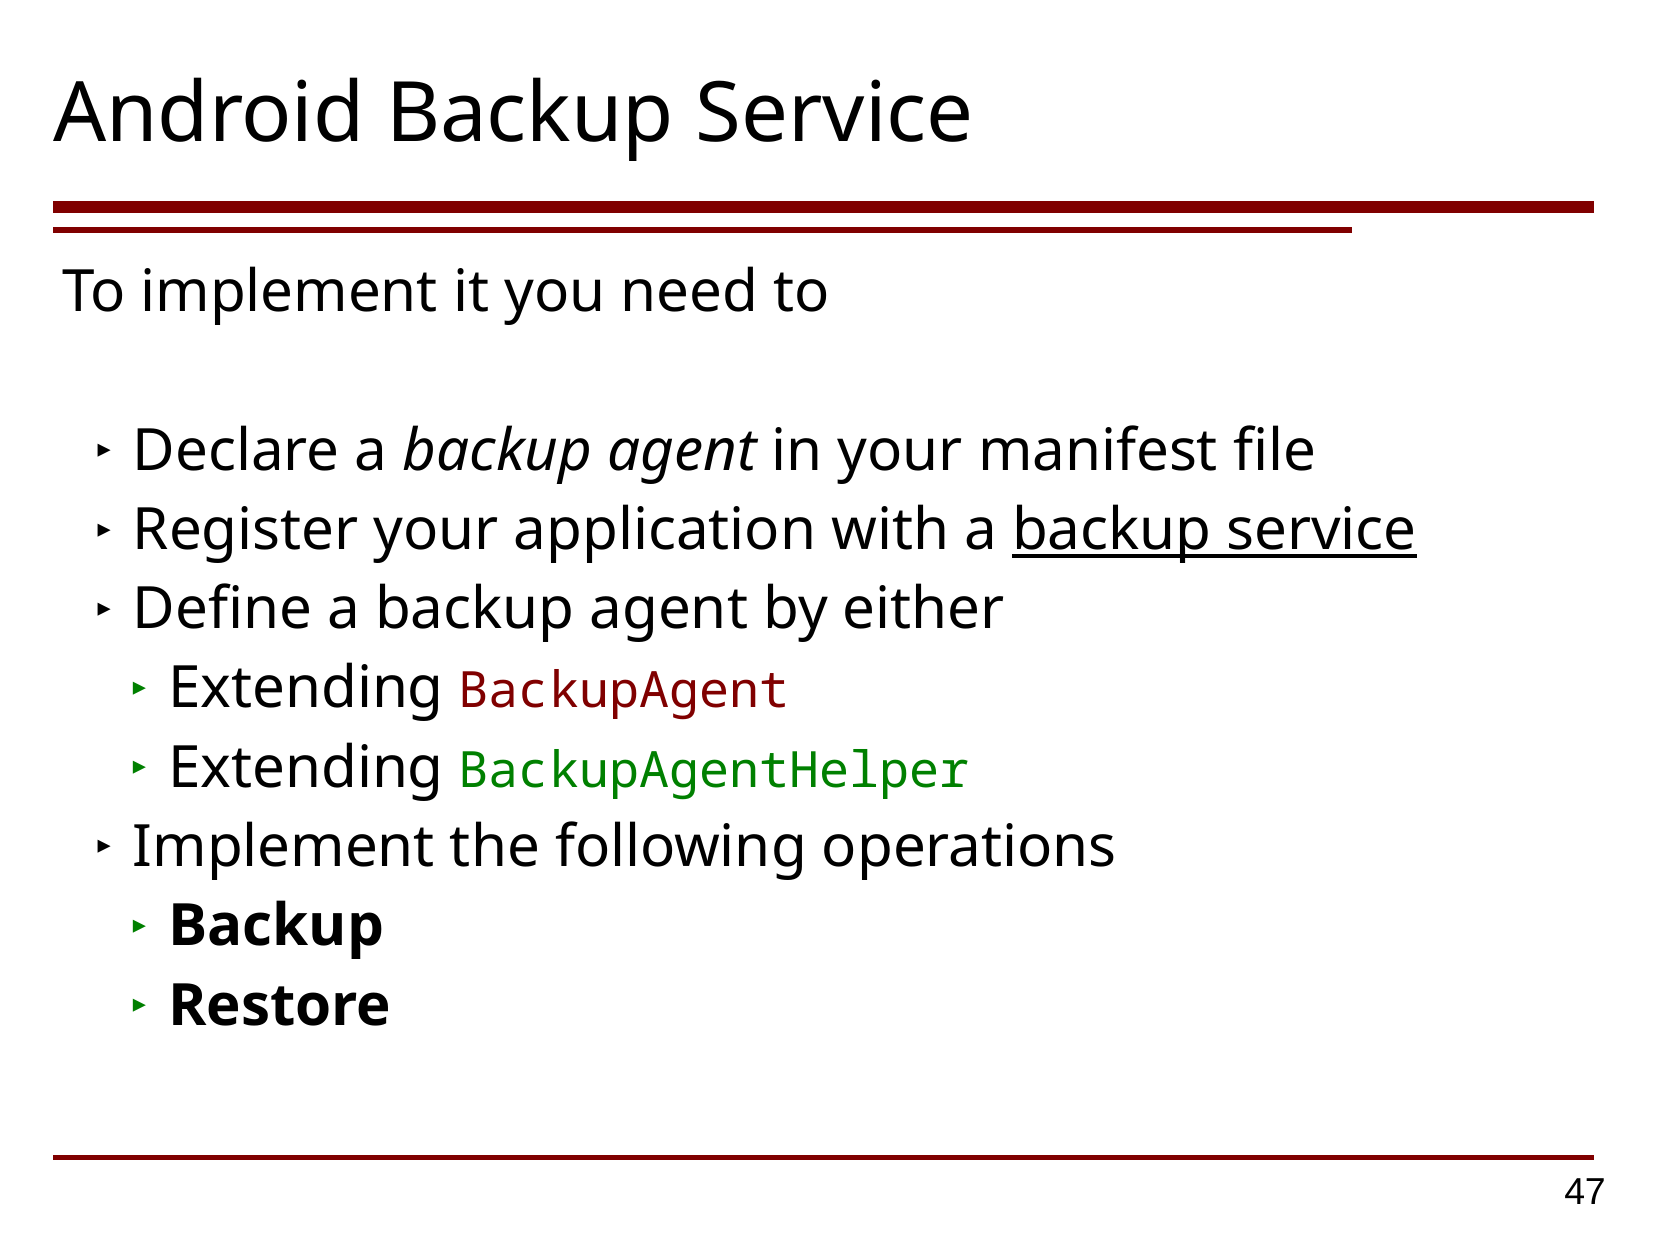

# Android Backup Service
To implement it you need to
Declare a backup agent in your manifest file
Register your application with a backup service
Define a backup agent by either
Extending BackupAgent
Extending BackupAgentHelper
Implement the following operations
Backup
Restore